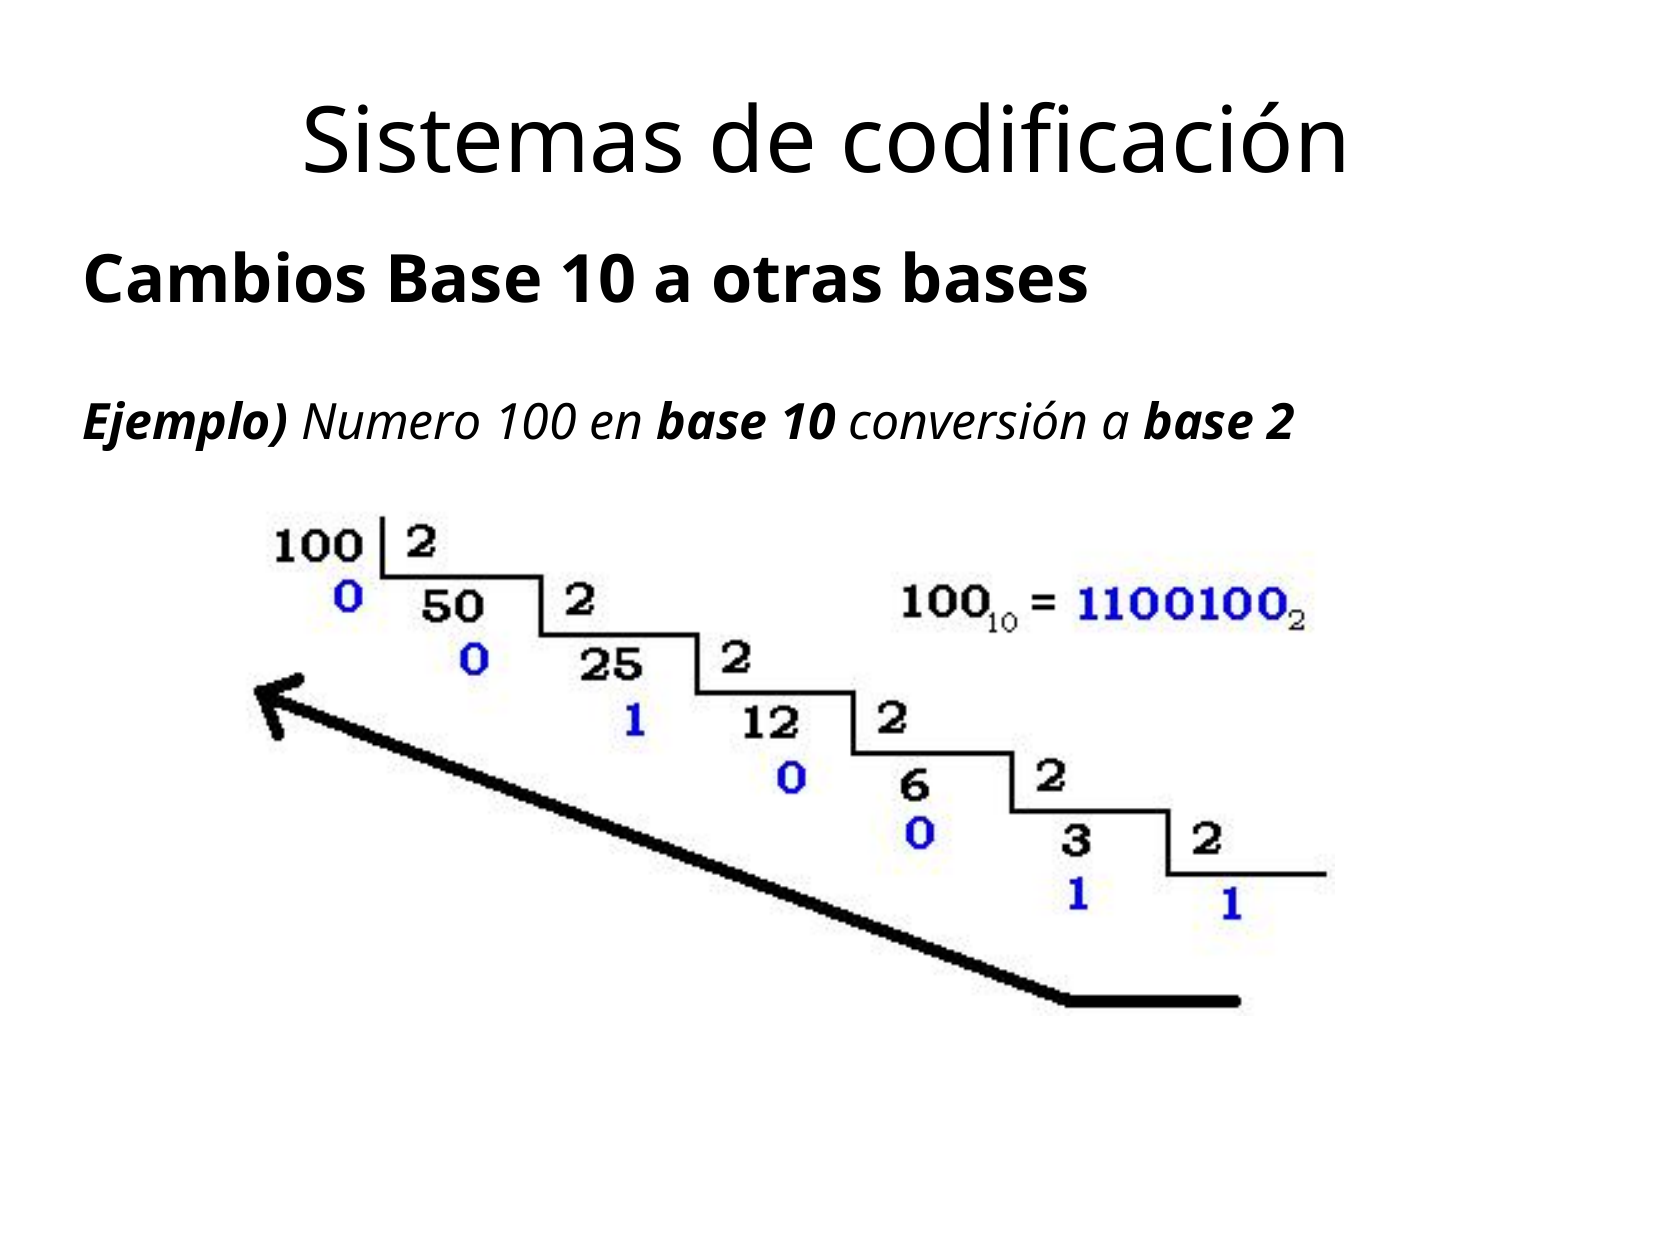

Sistemas de codificación
# Cambios Base 10 a otras bases
Ejemplo) Numero 100 en base 10 conversión a base 2